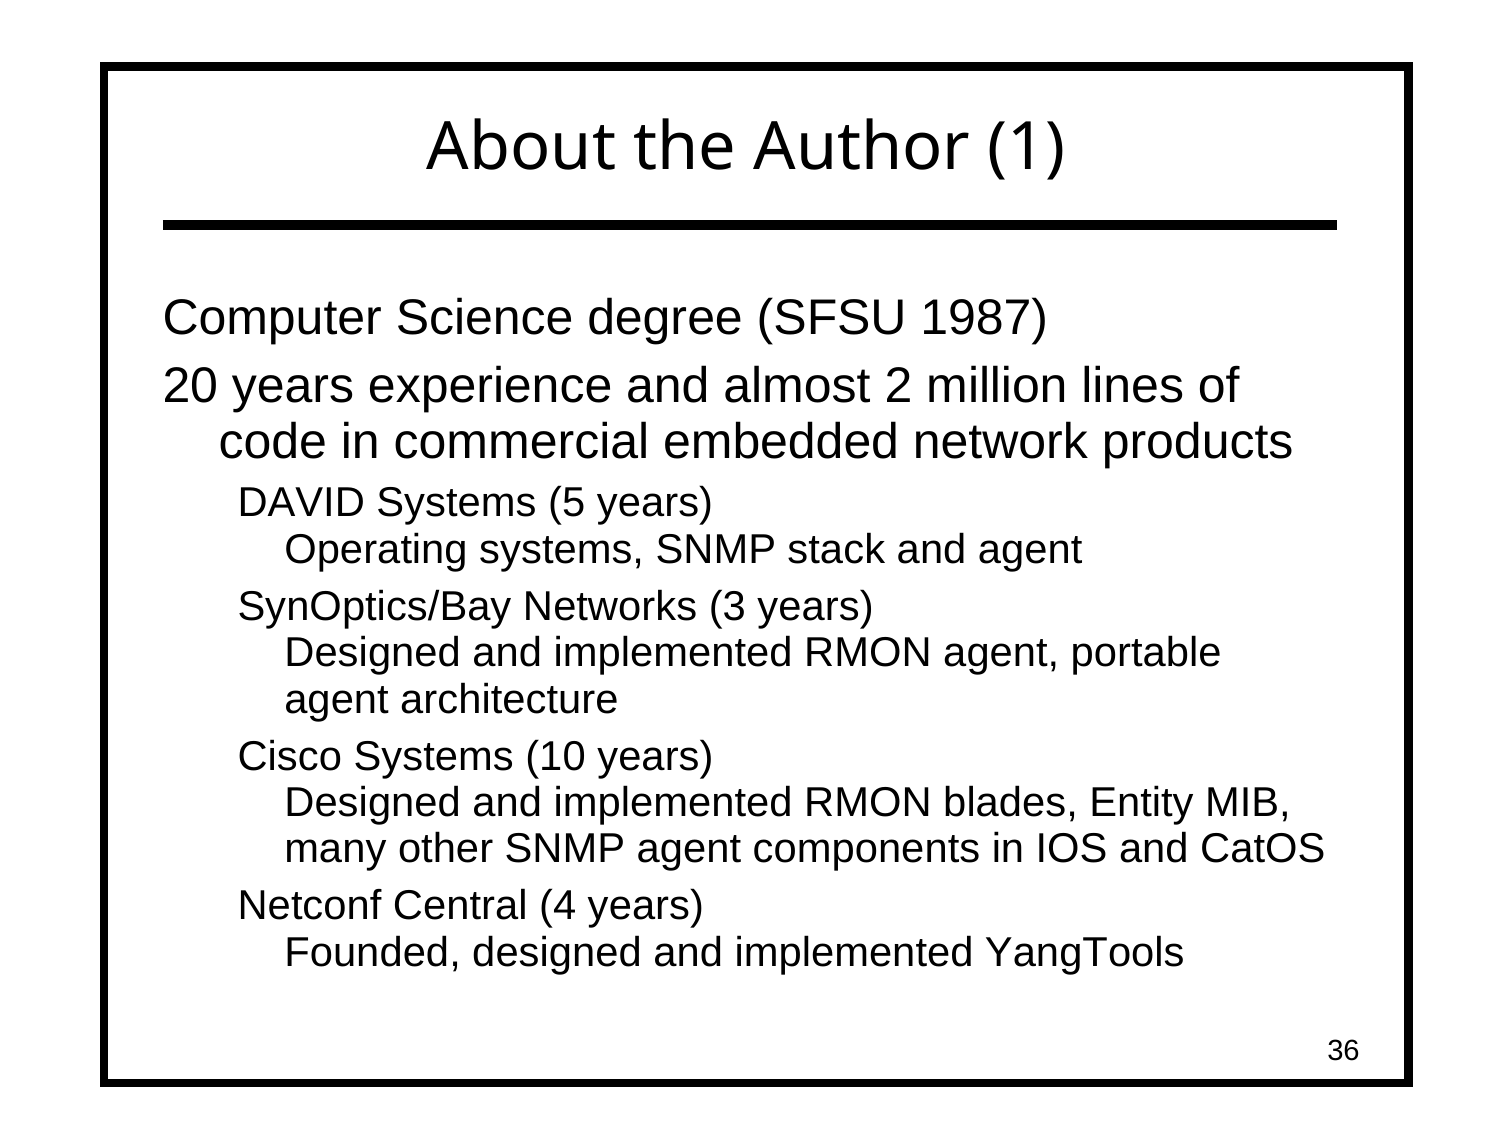

# About the Author (1)
Computer Science degree (SFSU 1987)
20 years experience and almost 2 million lines of code in commercial embedded network products
DAVID Systems (5 years)
Operating systems, SNMP stack and agent
SynOptics/Bay Networks (3 years)
Designed and implemented RMON agent, portable agent architecture
Cisco Systems (10 years)
Designed and implemented RMON blades, Entity MIB, many other SNMP agent components in IOS and CatOS
Netconf Central (4 years)
Founded, designed and implemented YangTools
36